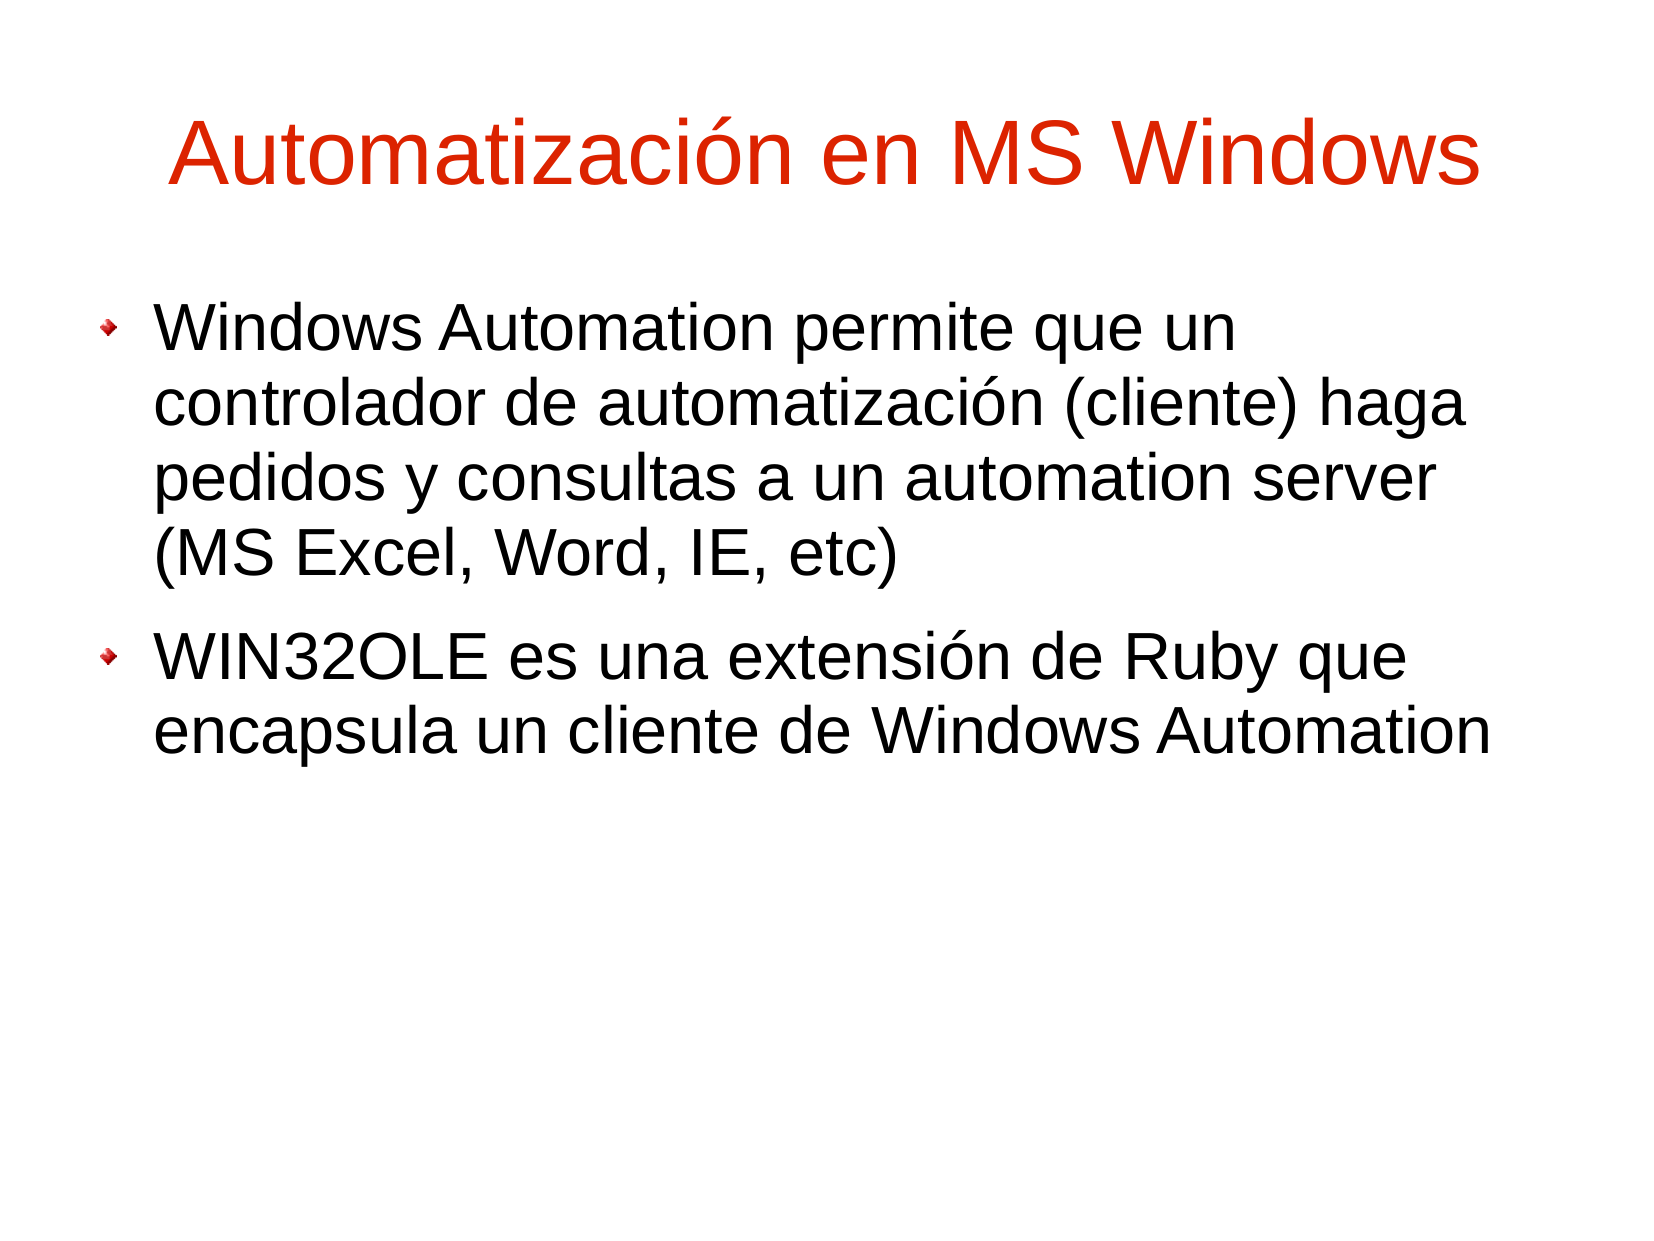

# Automatización en MS Windows
Windows Automation permite que un controlador de automatización (cliente) haga pedidos y consultas a un automation server (MS Excel, Word, IE, etc)
WIN32OLE es una extensión de Ruby que encapsula un cliente de Windows Automation